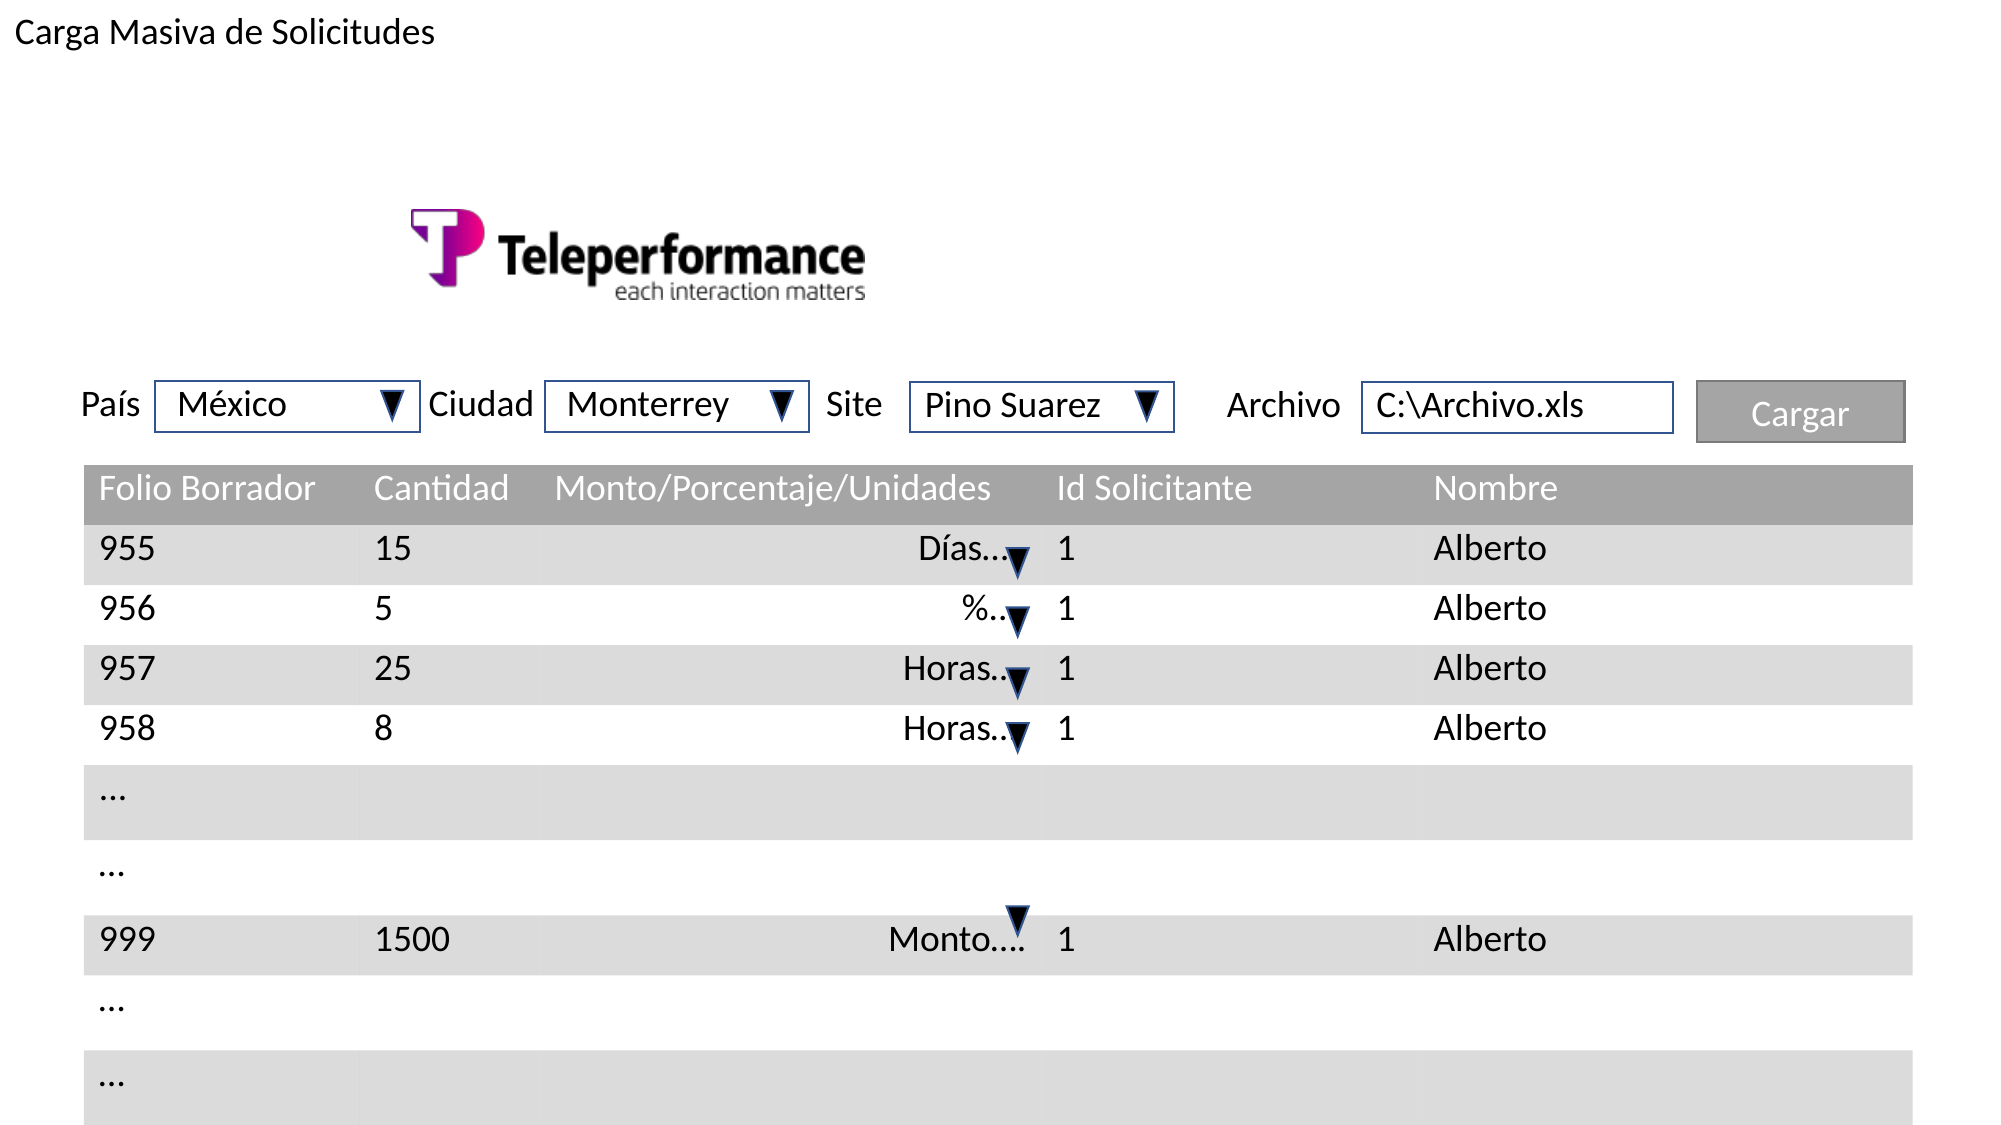

Carga Masiva de Solicitudes
País
México
Ciudad
Monterrey
Site
Pino Suarez
Archivo
C:\Archivo.xls
Cargar
| Folio Borrador | Cantidad | Monto/Porcentaje/Unidades | Id Solicitante | Nombre |
| --- | --- | --- | --- | --- |
| 955 | 15 | Días…. | 1 | Alberto |
| 956 | 5 | %.... | 1 | Alberto |
| 957 | 25 | Horas…. | 1 | Alberto |
| 958 | 8 | Horas…. | 1 | Alberto |
| ... | | | | |
| … | | | | |
| 999 | 1500 | Monto…. | 1 | Alberto |
| … | | | | |
| … | | | | |